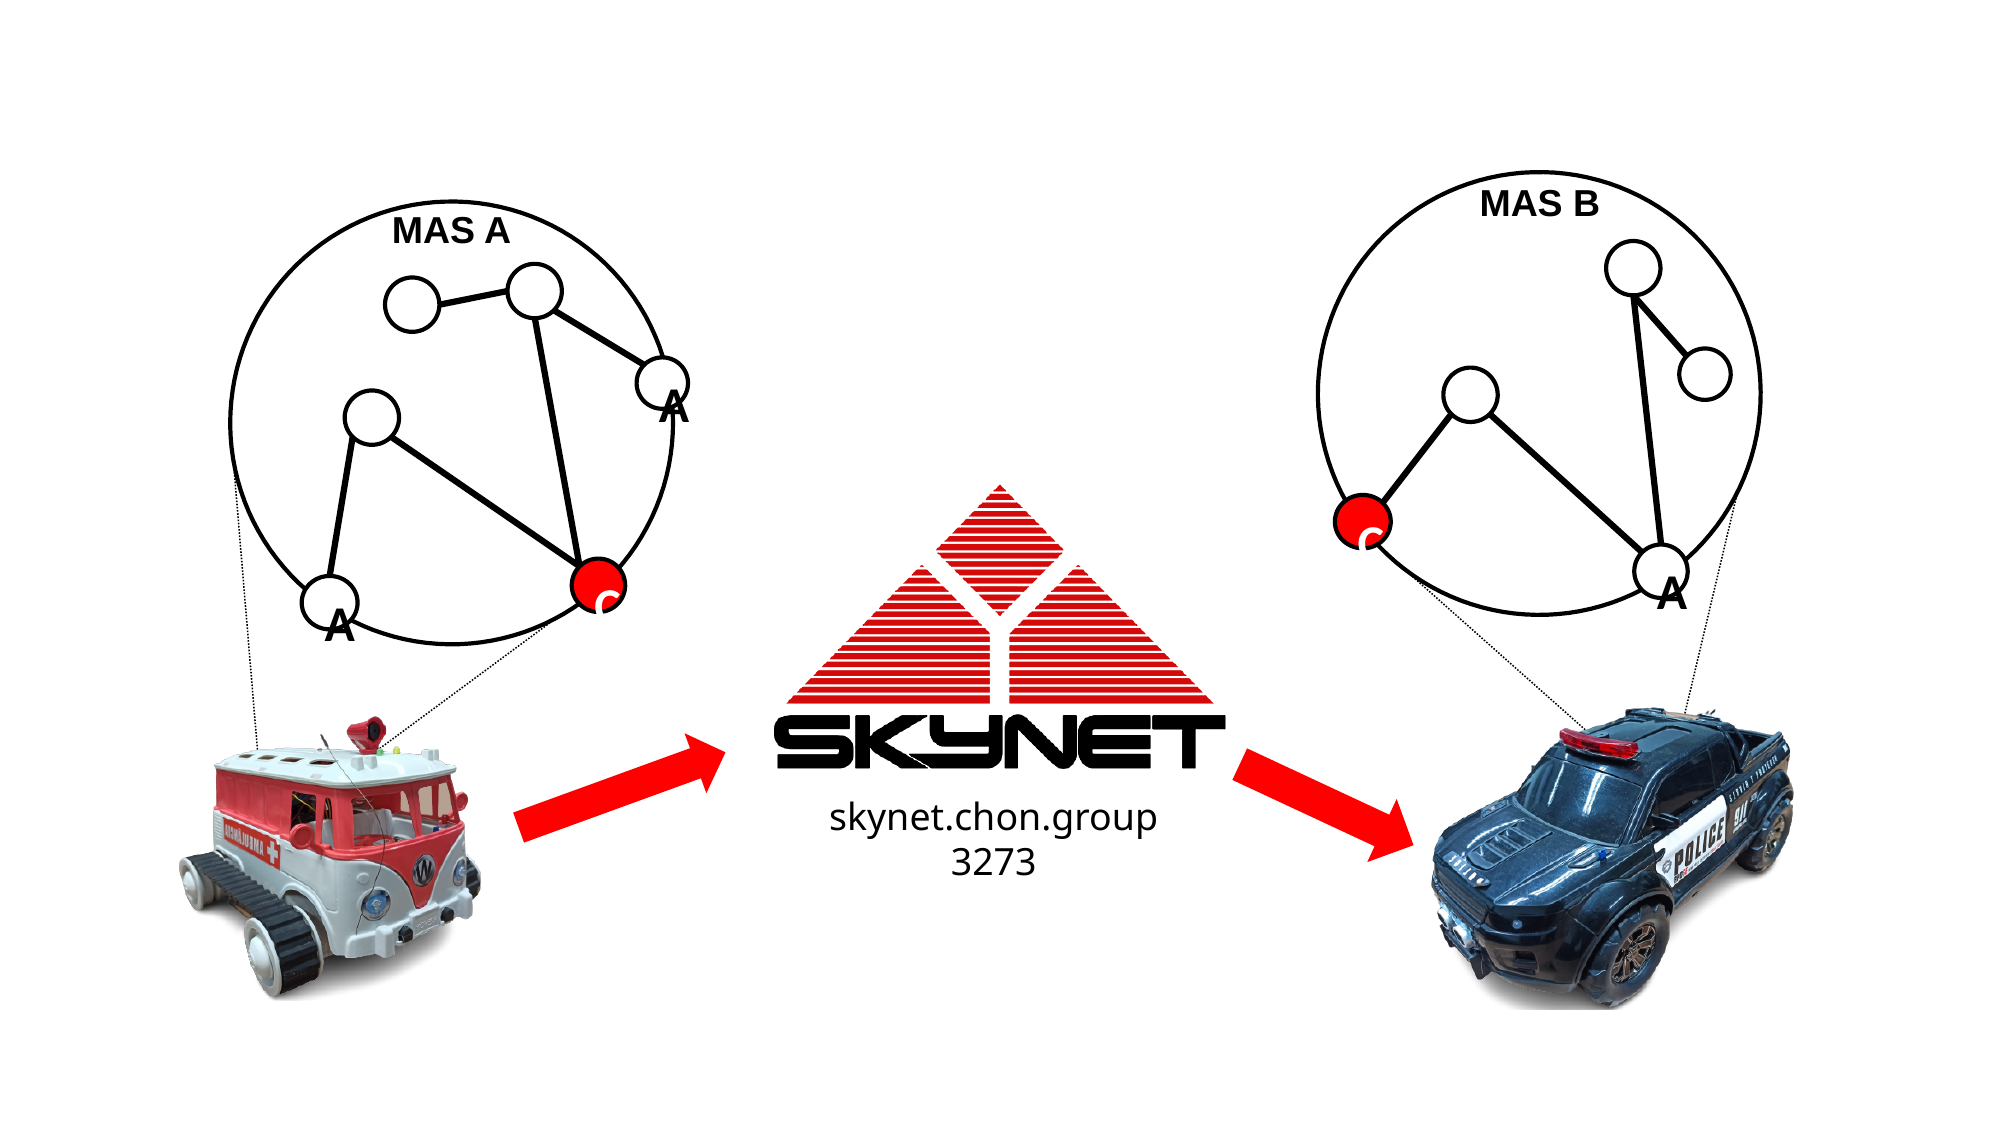

Agentes Comunicadores: Middleware IoT
MAS B
MAS A
A
C
A
C
A
skynet.chon.group
3273